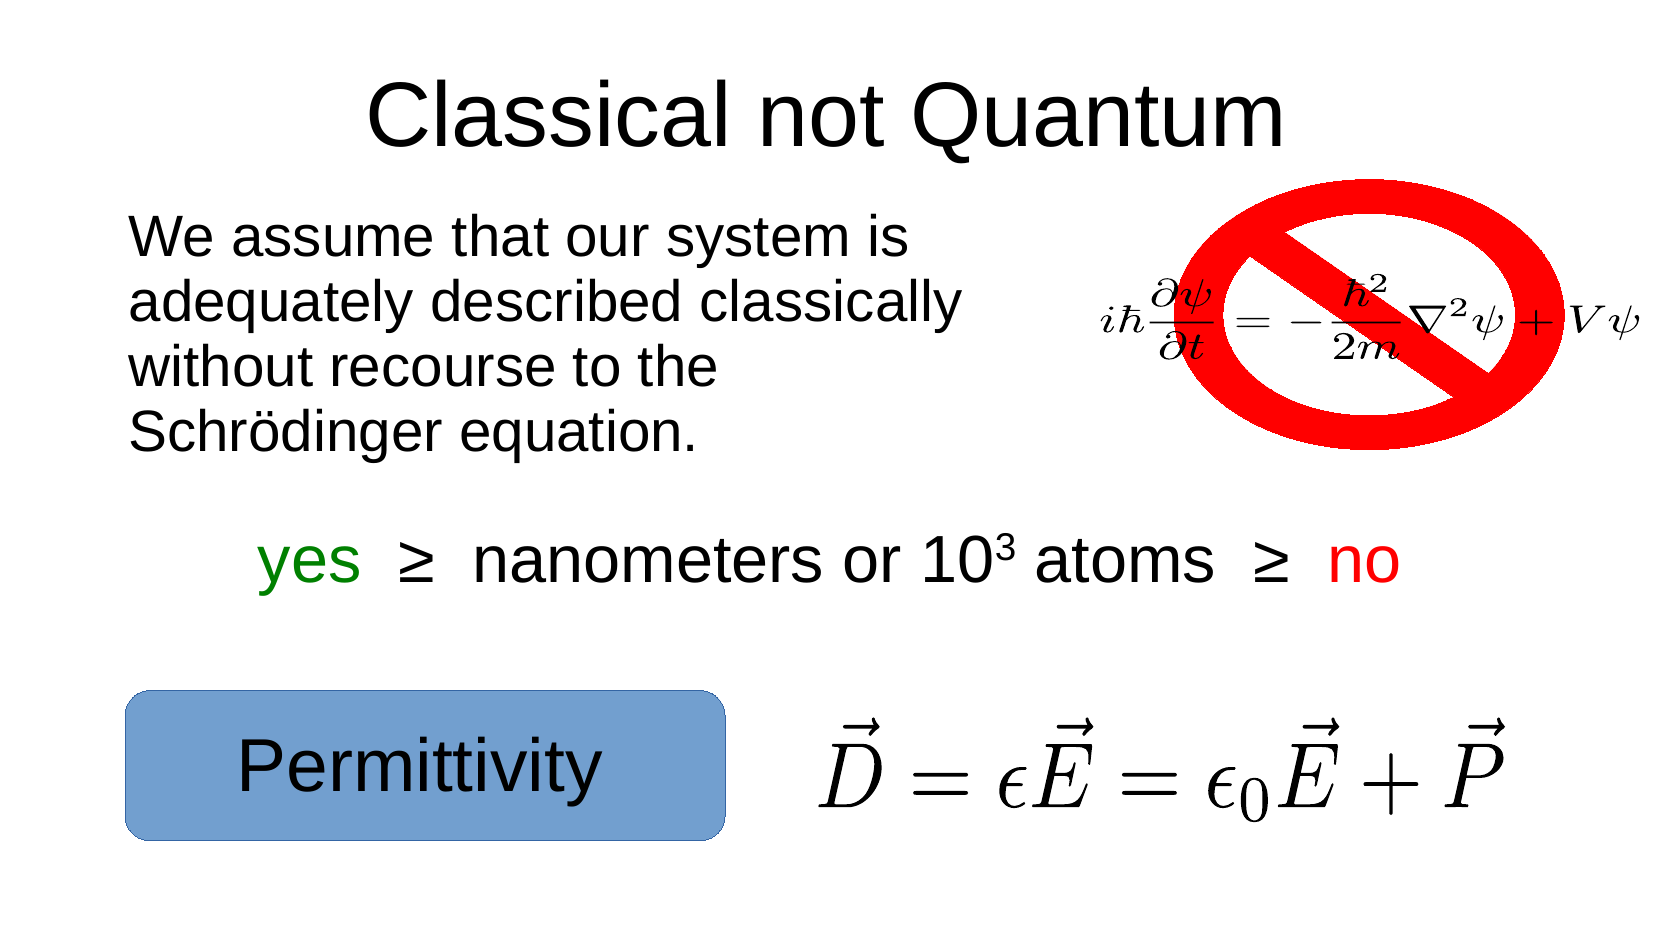

# Classical not Quantum
We assume that our system is
adequately described classically
without recourse to the
Schrödinger equation.
yes ≥ nanometers or 103 atoms ≥ no
Permittivity